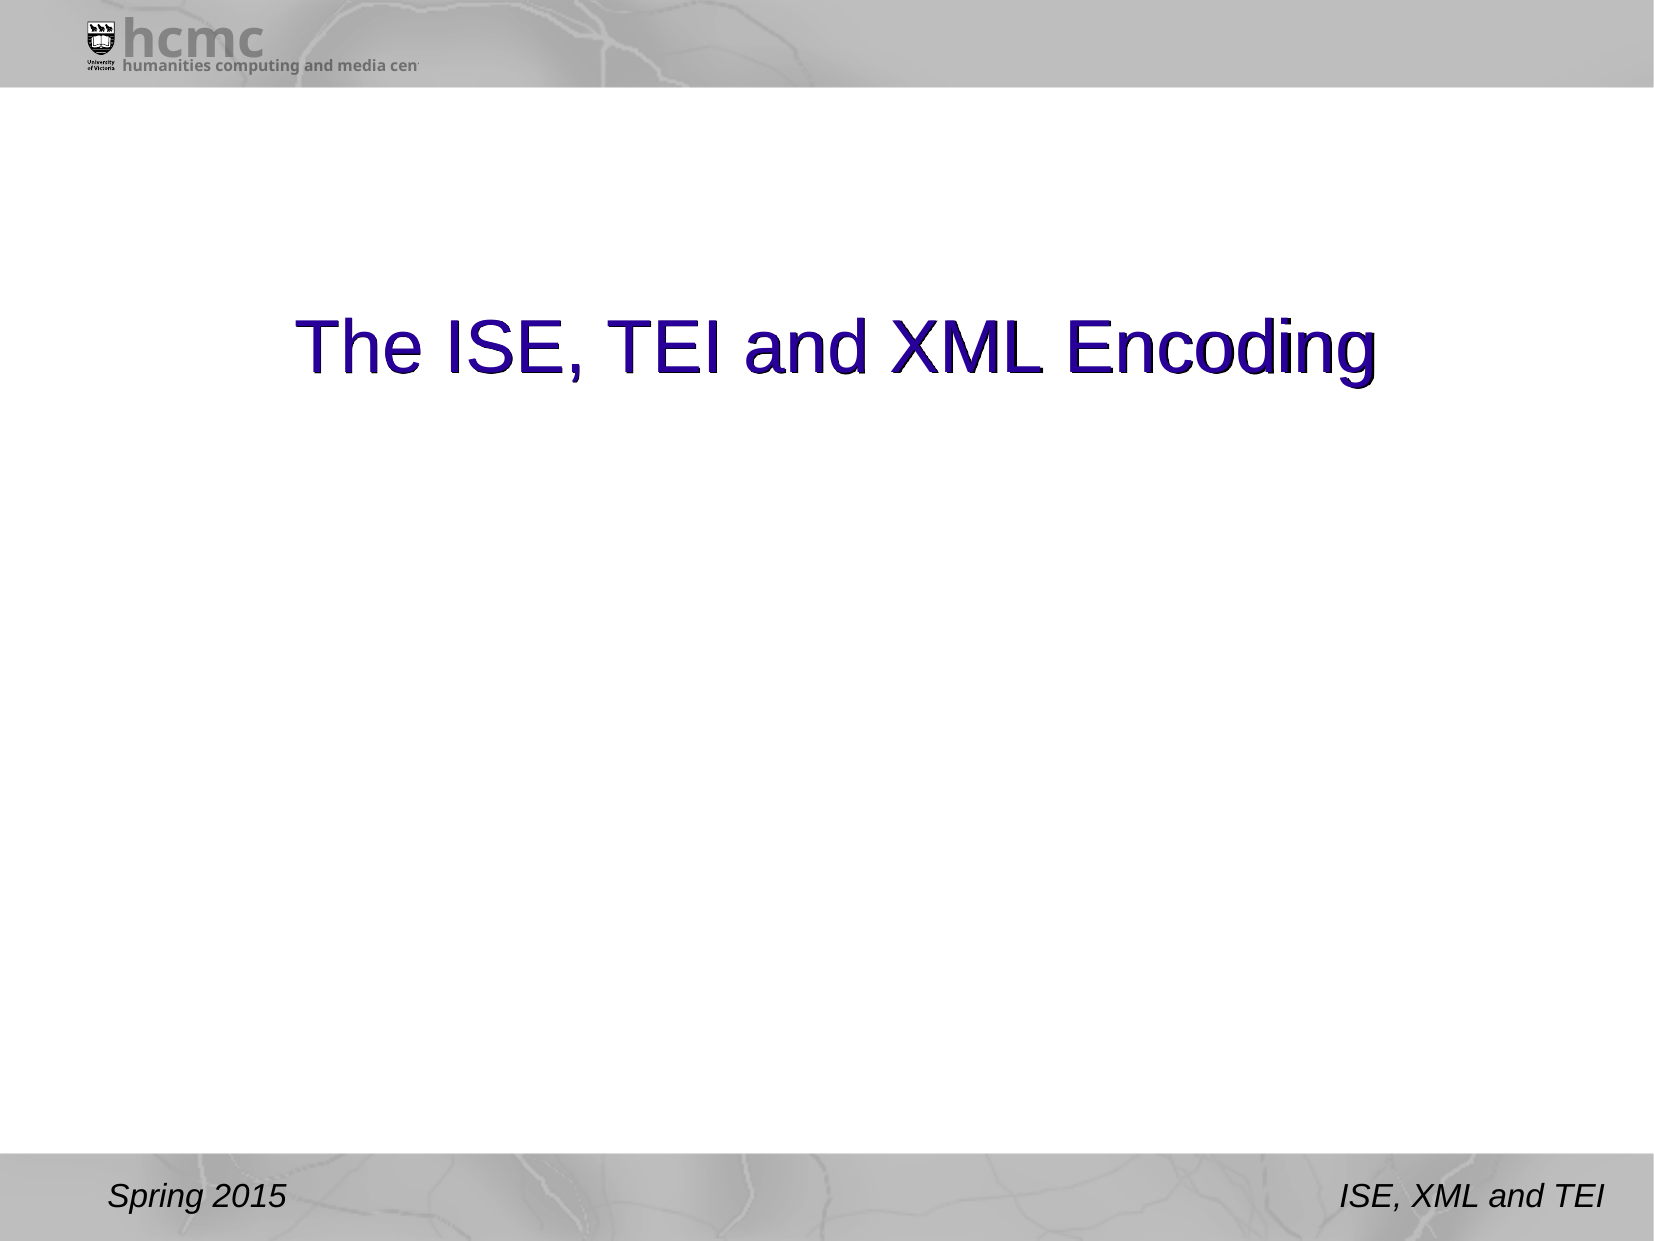

# The ISE, TEI and XML Encoding